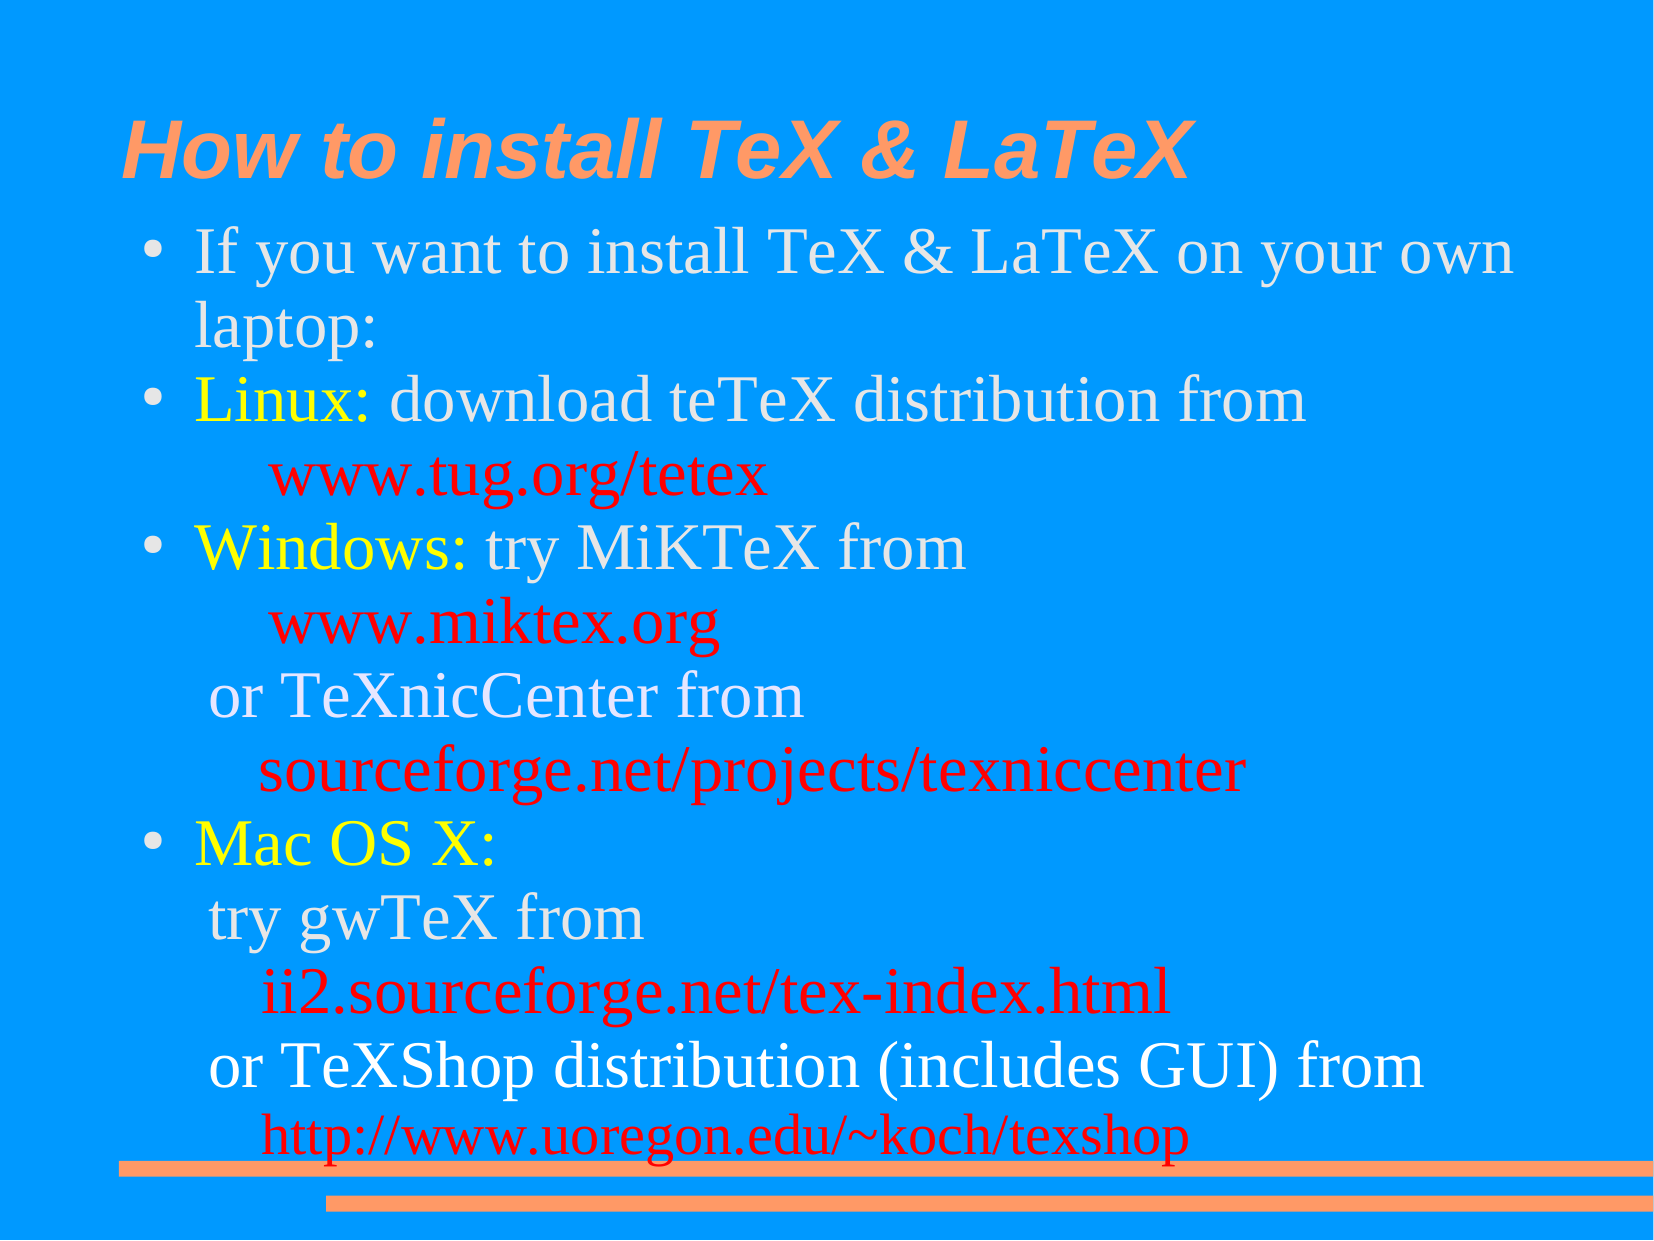

# How to install TeX & LaTeX
If you want to install TeX & LaTeX on your own laptop:
Linux: download teTeX distribution from				www.tug.org/tetex
Windows: try MiKTeX from									www.miktex.org
 or TeXnicCenter from
 sourceforge.net/projects/texniccenter
Mac OS X:
 try gwTeX from												 ii2.sourceforge.net/tex-index.html
 or TeXShop distribution (includes GUI) from
 http://www.uoregon.edu/~koch/texshop